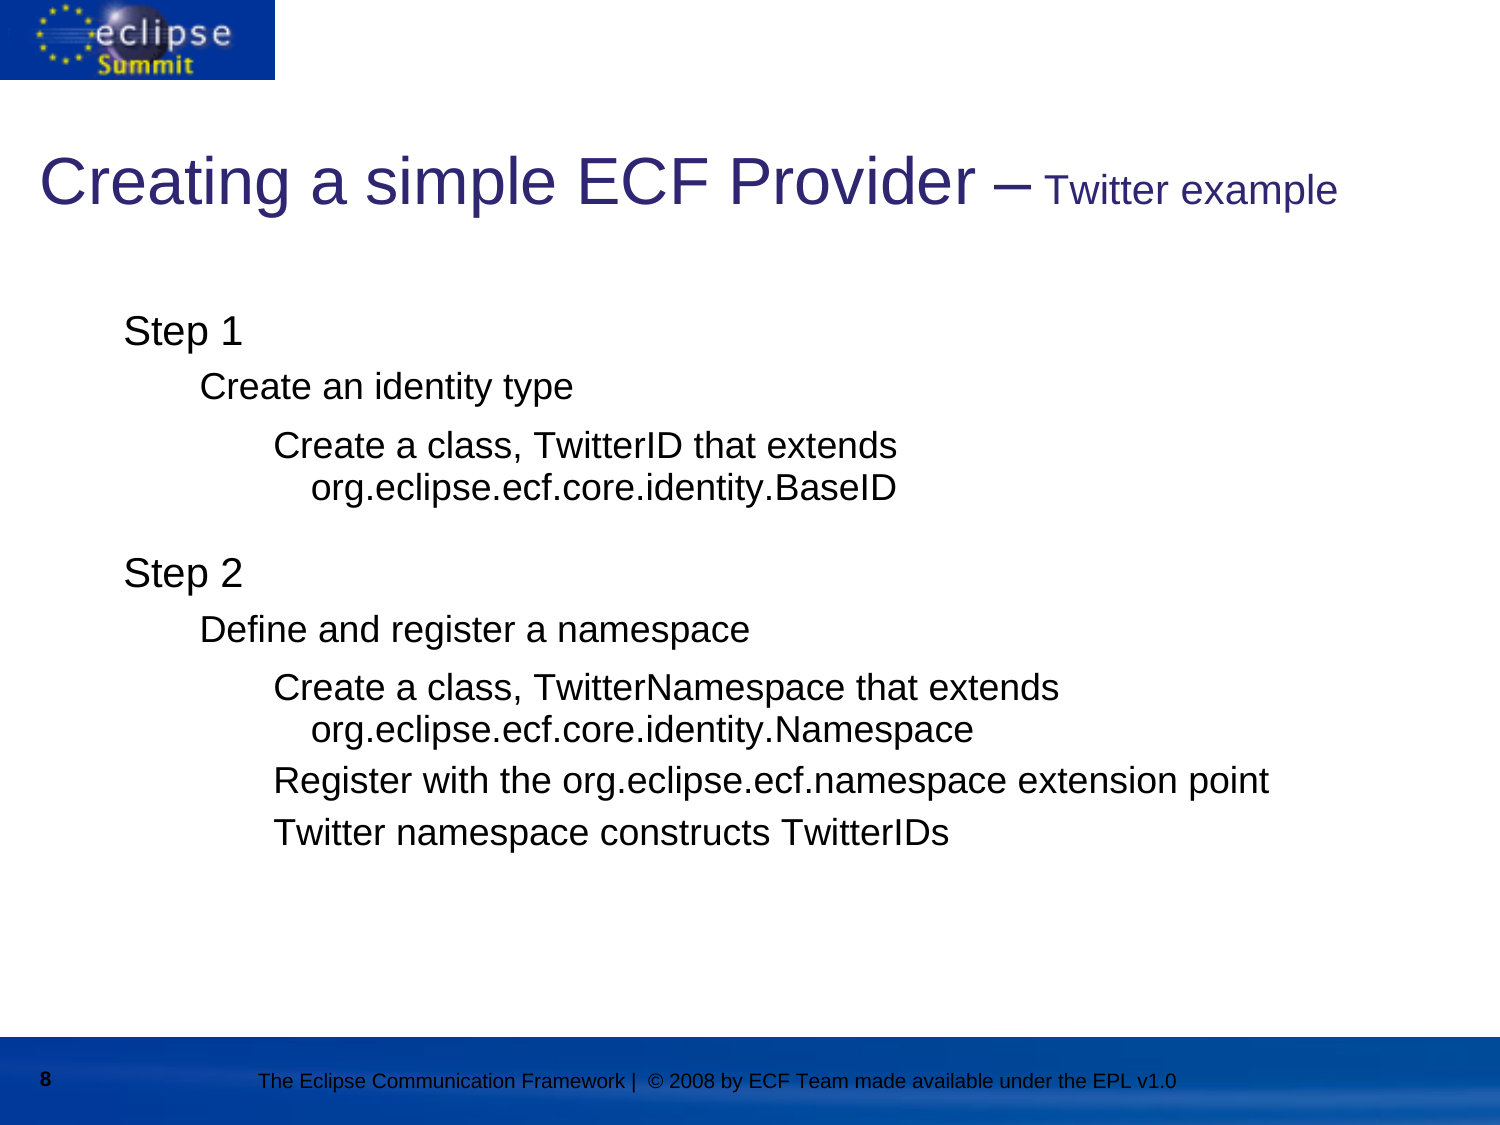

# Creating a simple ECF Provider – Twitter example
Step 1
Create an identity type
Create a class, TwitterID that extends org.eclipse.ecf.core.identity.BaseID
Step 2
Define and register a namespace
Create a class, TwitterNamespace that extends org.eclipse.ecf.core.identity.Namespace
Register with the org.eclipse.ecf.namespace extension point
Twitter namespace constructs TwitterIDs
8